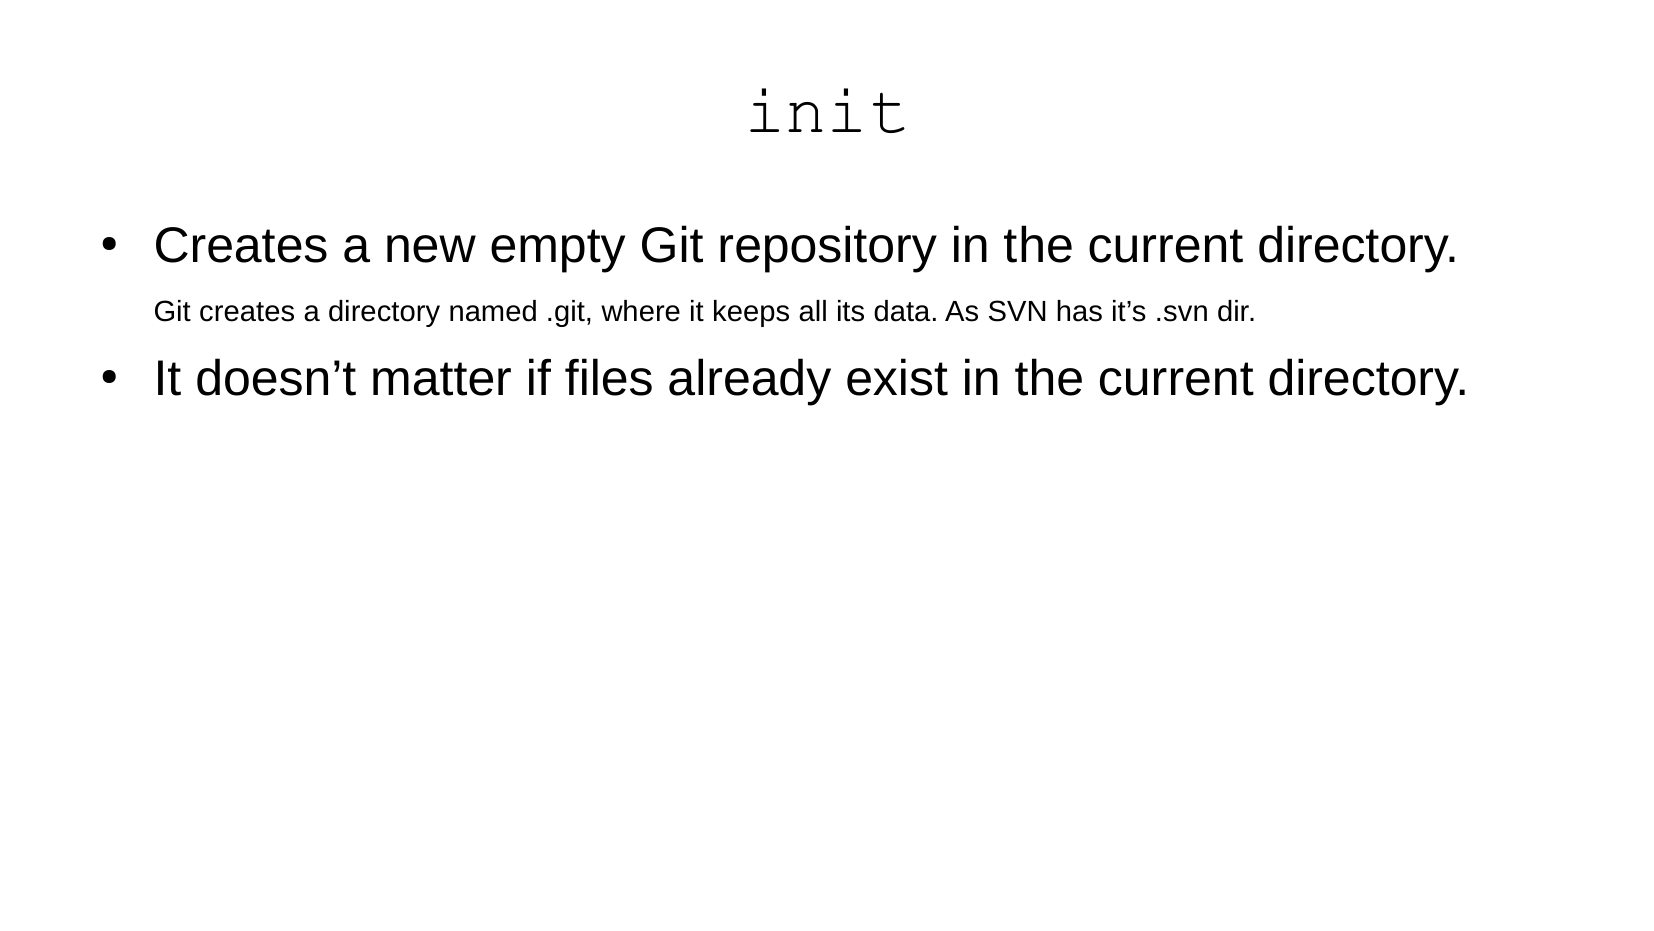

# init
Creates a new empty Git repository in the current directory.
Git creates a directory named .git, where it keeps all its data. As SVN has it’s .svn dir.
It doesn’t matter if files already exist in the current directory.